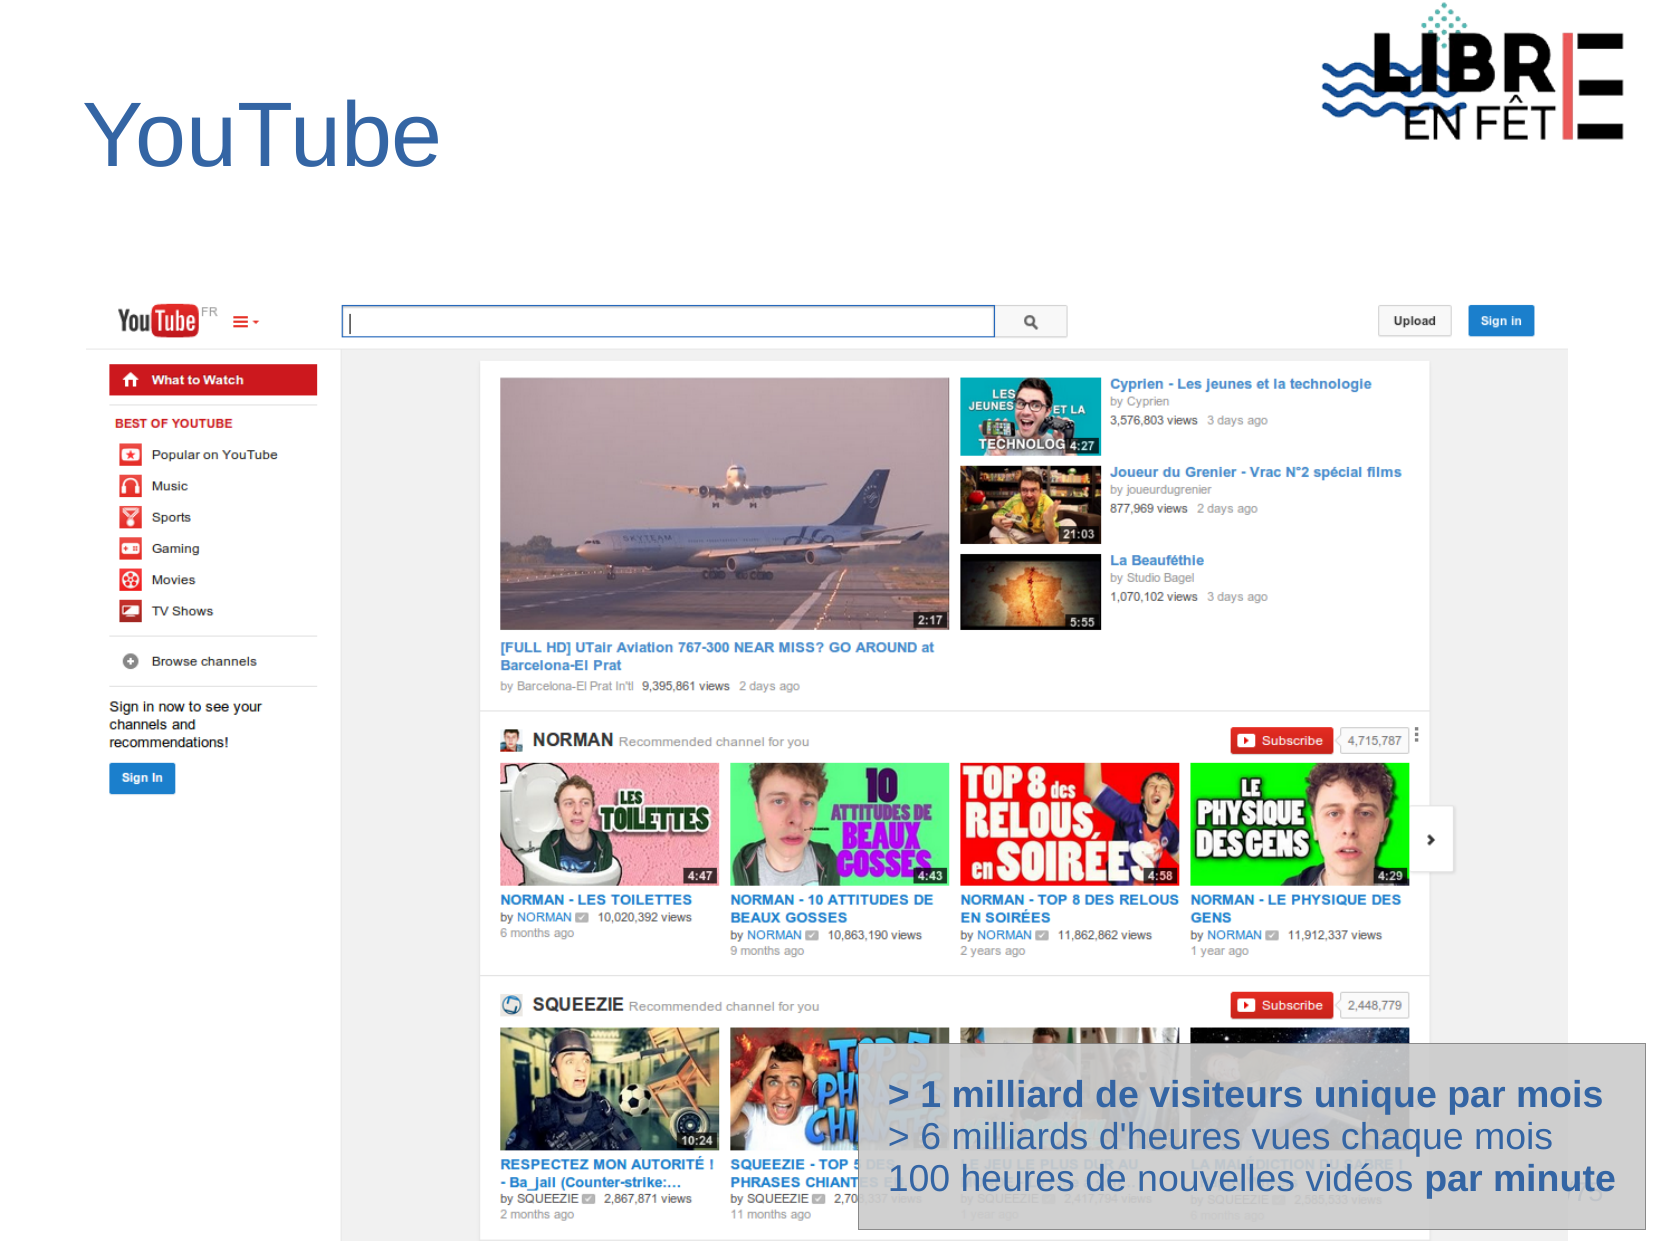

# YouTube
> 1 milliard de visiteurs unique par mois
> 6 milliards d'heures vues chaque mois
100 heures de nouvelles vidéos par minute